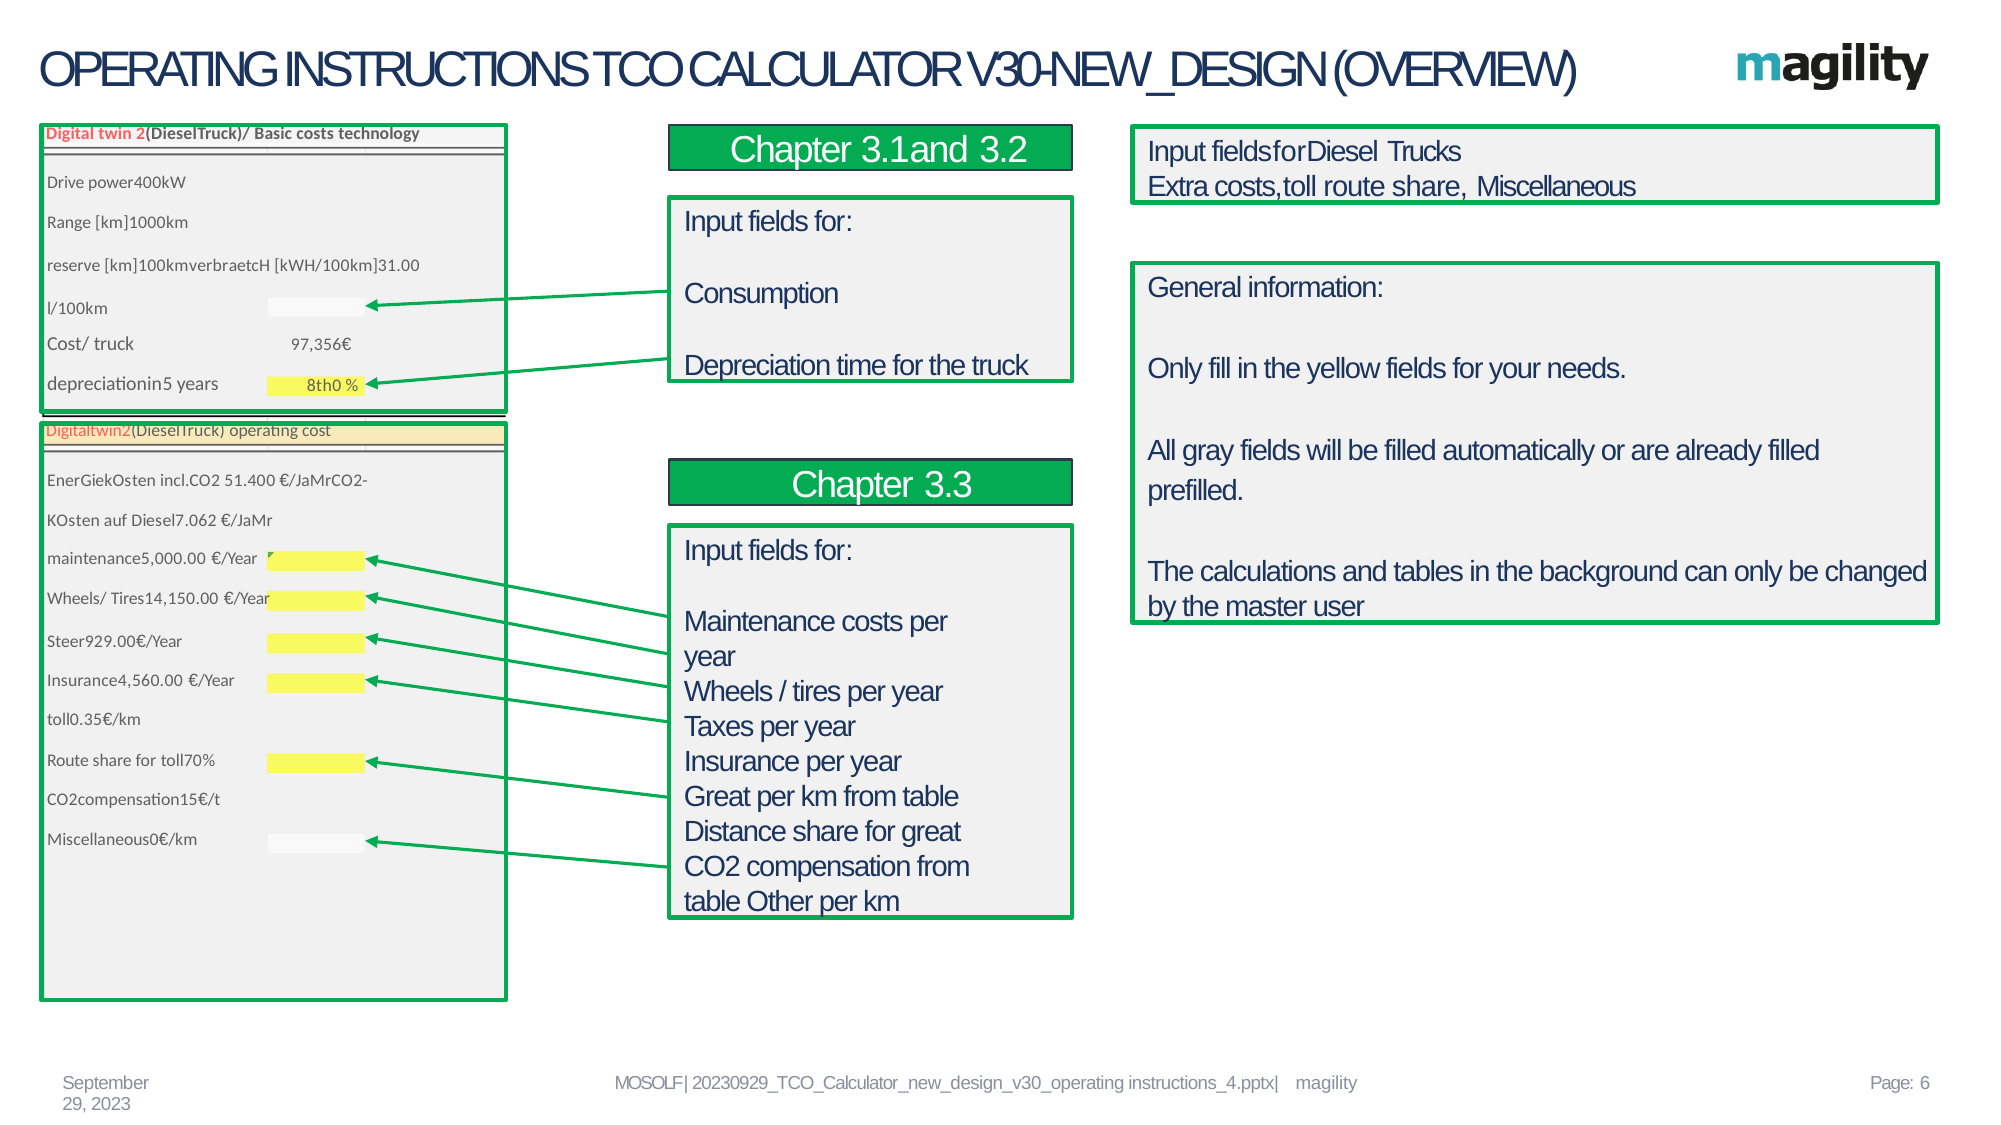

# OPERATING INSTRUCTIONS TCO CALCULATOR V30-NEW_DESIGN (OVERVIEW)
Chapter 3.1and 3.2
Input fieldsforDiesel Trucks
Extra costs,toll route share, Miscellaneous
Digital twin 2(DieselTruck)/ Basic costs technology
Drive power400kW
Range [km]1000km
reserve [km]100kmverbraetcH [kWH/100km]31.00 l/100km
Input fields for:
Consumption
Depreciation time for the truck
General information:
Only fill in the yellow fields for your needs.
All gray fields will be filled automatically or are already filled
prefilled.
The calculations and tables in the background can only be changed by the master user
Cost/ truck
97,356€
8th0 %
depreciationin5 years
Digitaltwin2(DieselTruck) operating cost
EnerGiekOsten incl.CO2 51.400 €/JaMrCO2-KOsten auf Diesel7.062 €/JaMr
maintenance5,000.00 €/Year
Wheels/ Tires14,150.00 €/Year
Steer929.00€/Year
Insurance4,560.00 €/Year
toll0.35€/km
Route share for toll70%
CO2compensation15€/t
Miscellaneous0€/km
Chapter 3.3
Input fields for:
Maintenance costs per year
Wheels / tires per year
Taxes per year
Insurance per year
Great per km from table
Distance share for great
CO2 compensation from table Other per km
September 29, 2023
MOSOLF|20230929_TCO_Calculator_new_design_v30_operating instructions_4.pptx| magility
Page: